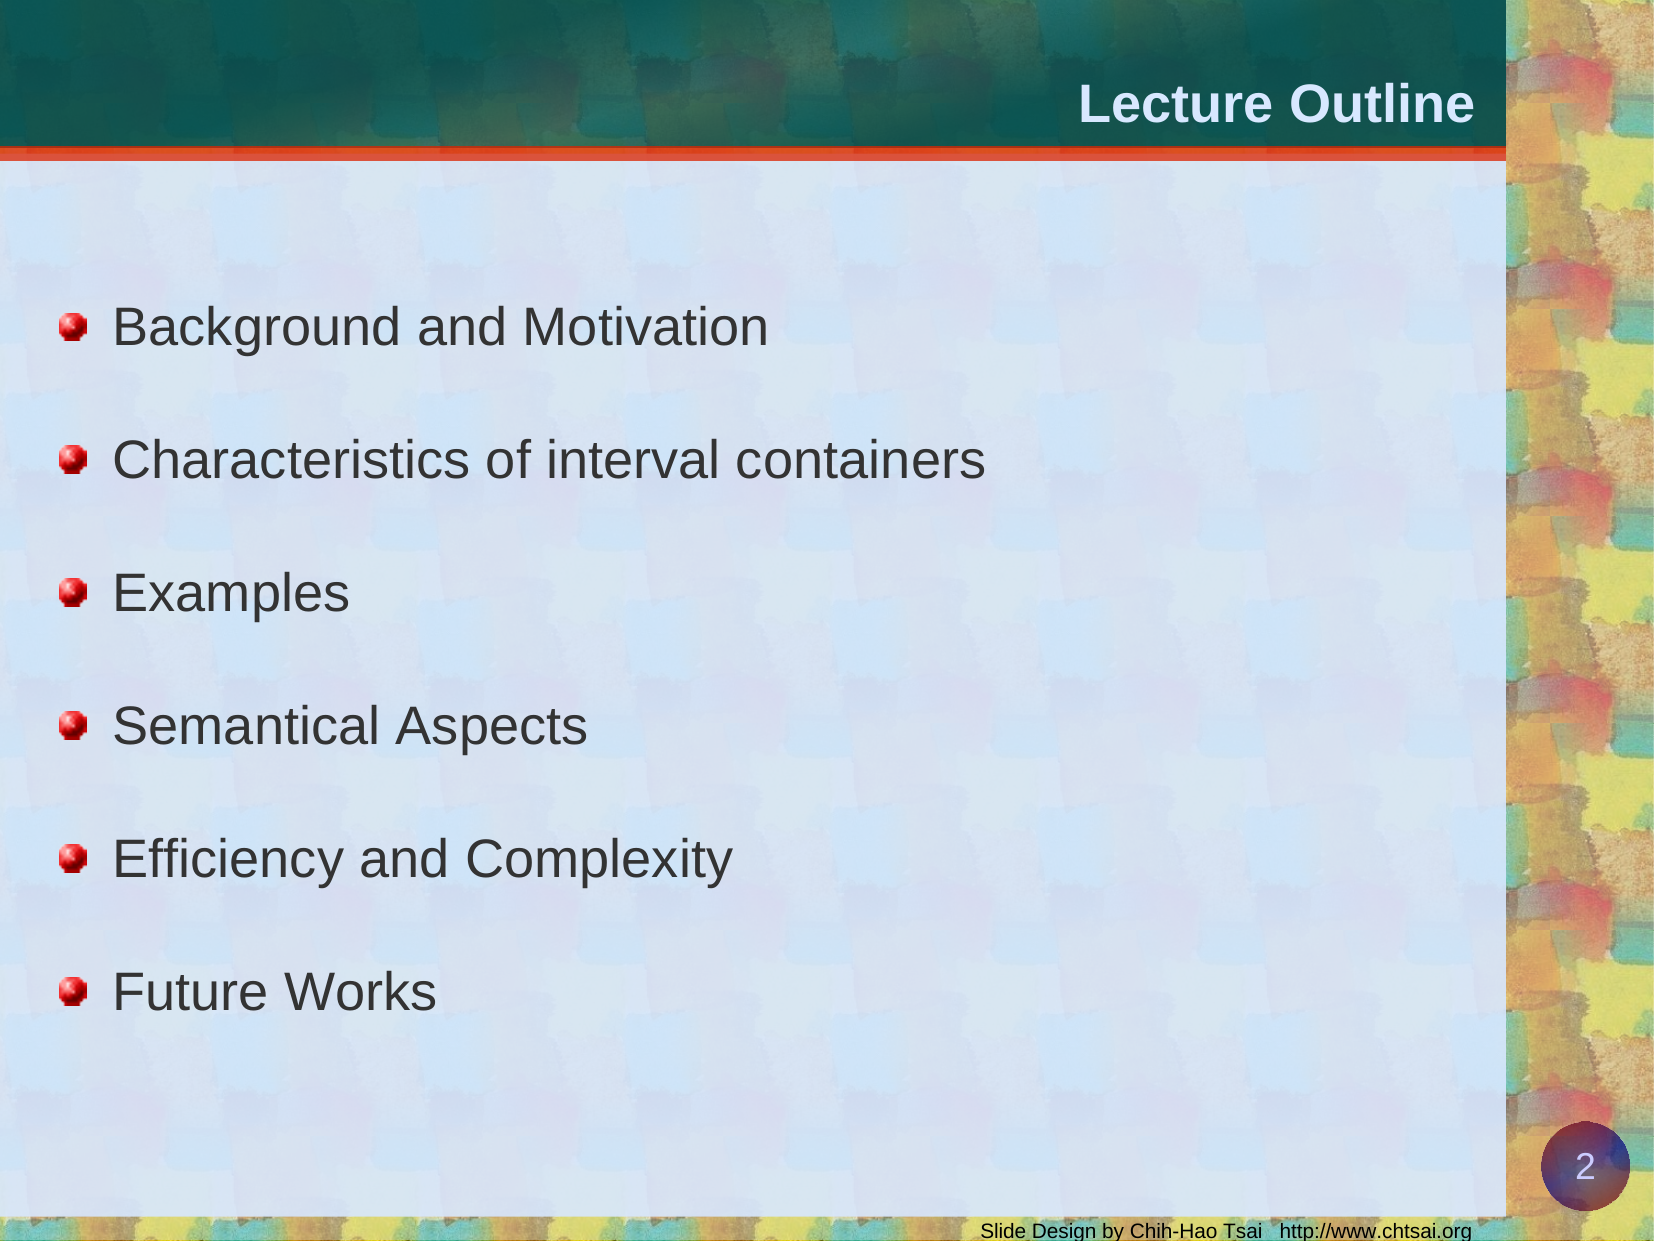

# Lecture Outline
Background and Motivation
Characteristics of interval containers
Examples
Semantical Aspects
Efficiency and Complexity
Future Works